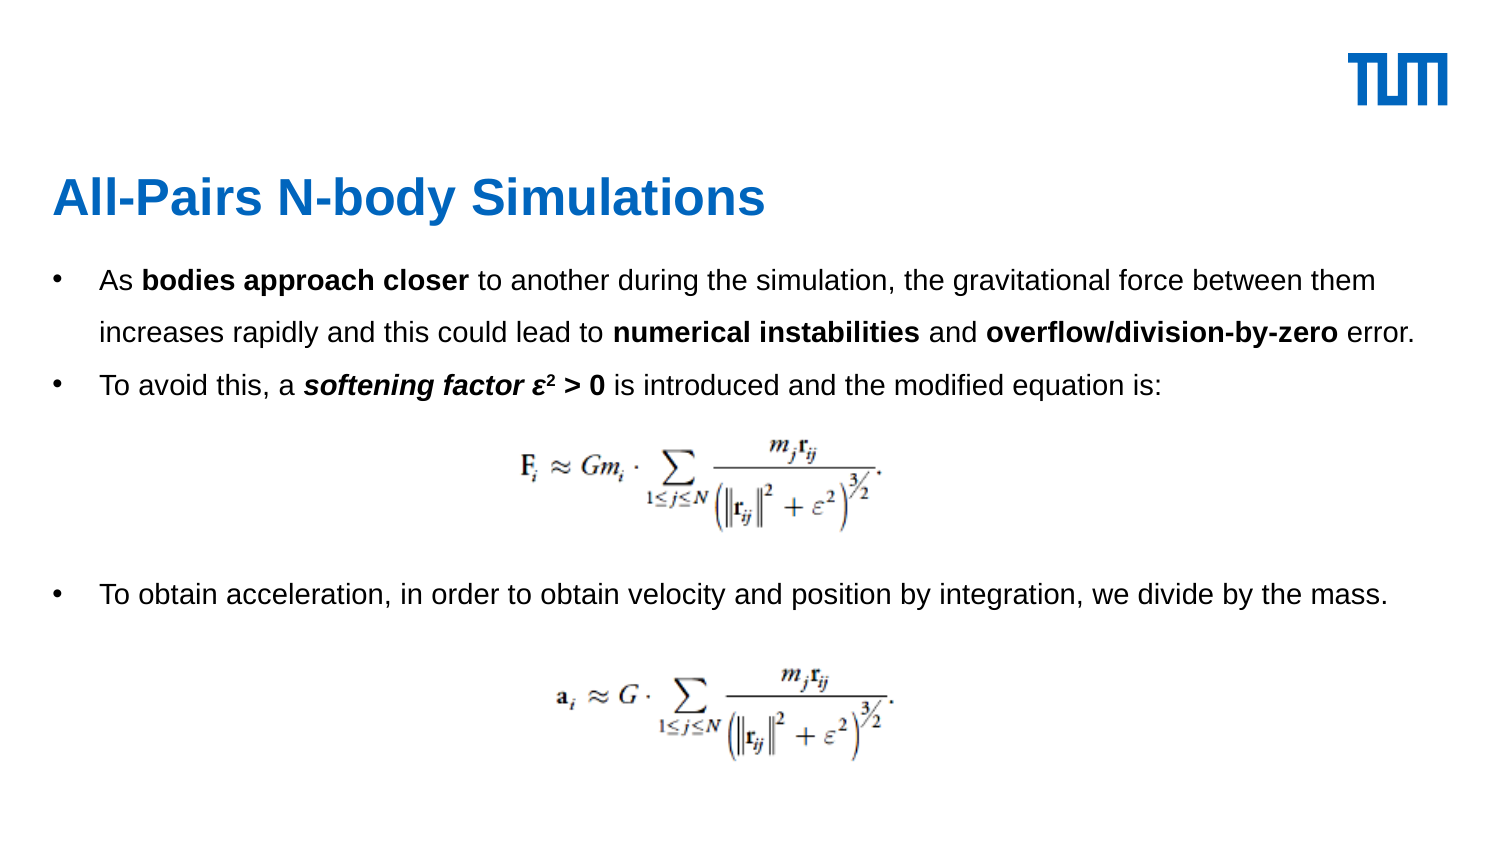

# All-Pairs N-body Simulations
As bodies approach closer to another during the simulation, the gravitational force between them increases rapidly and this could lead to numerical instabilities and overflow/division-by-zero error.
To avoid this, a softening factor ε2 > 0 is introduced and the modified equation is:
To obtain acceleration, in order to obtain velocity and position by integration, we divide by the mass.